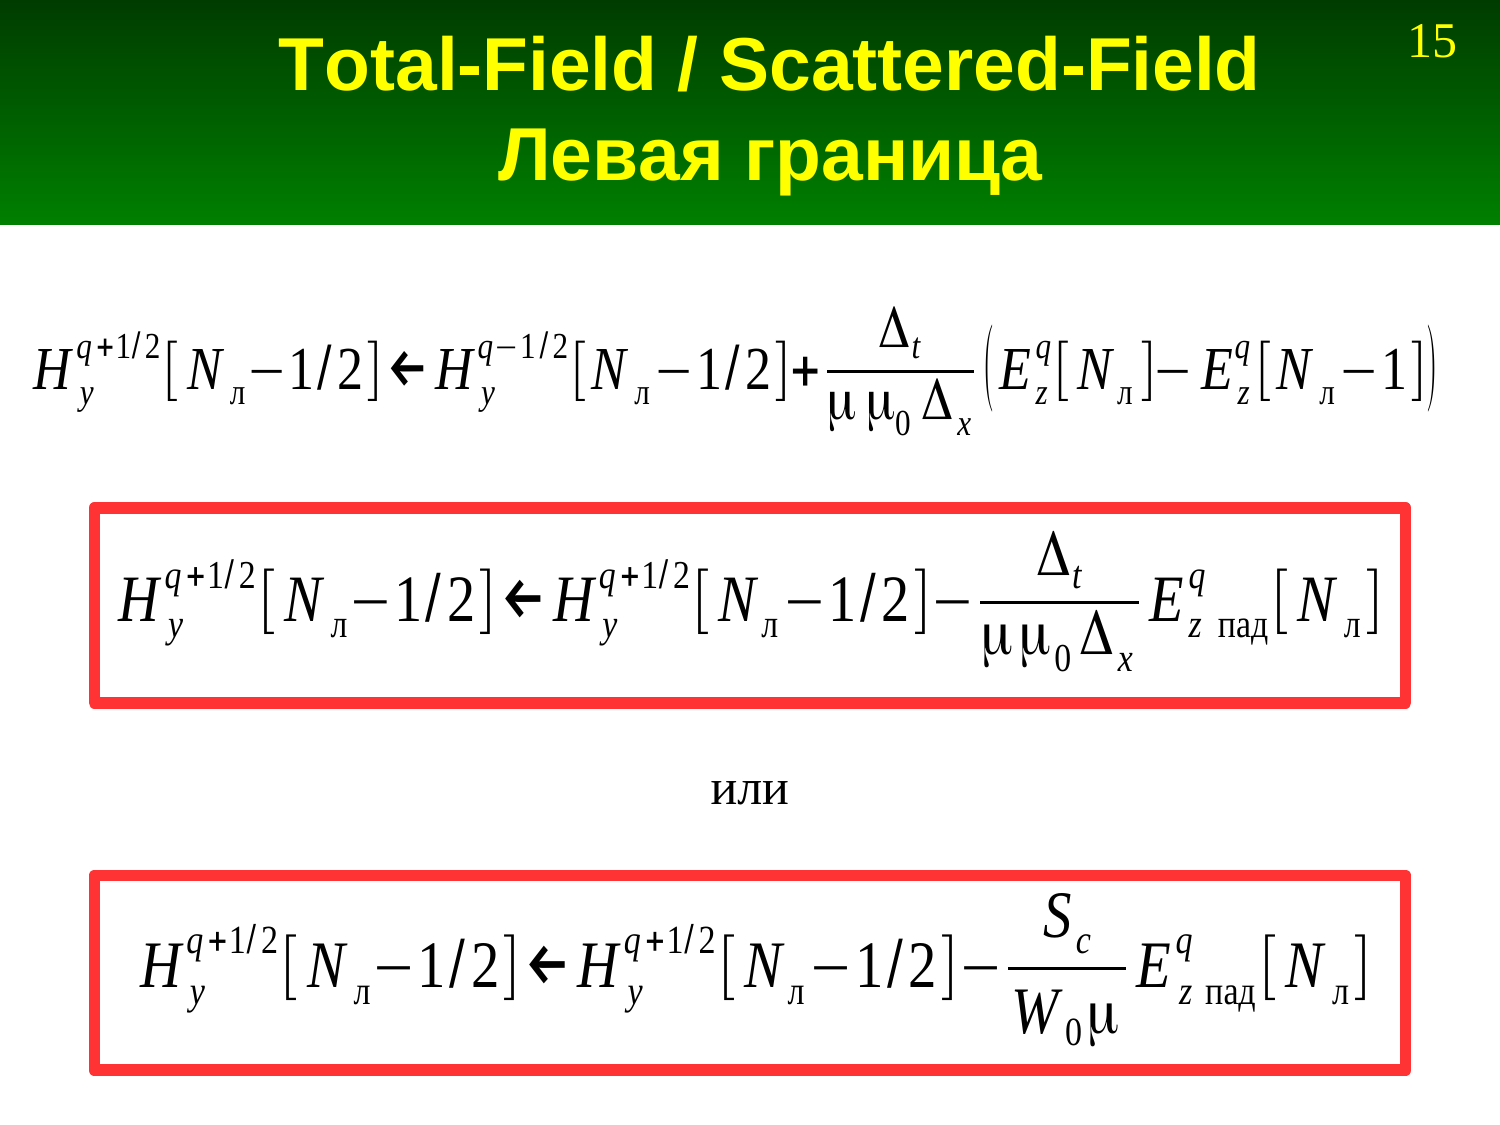

# Total-Field / Scattered-Field Левая граница
или